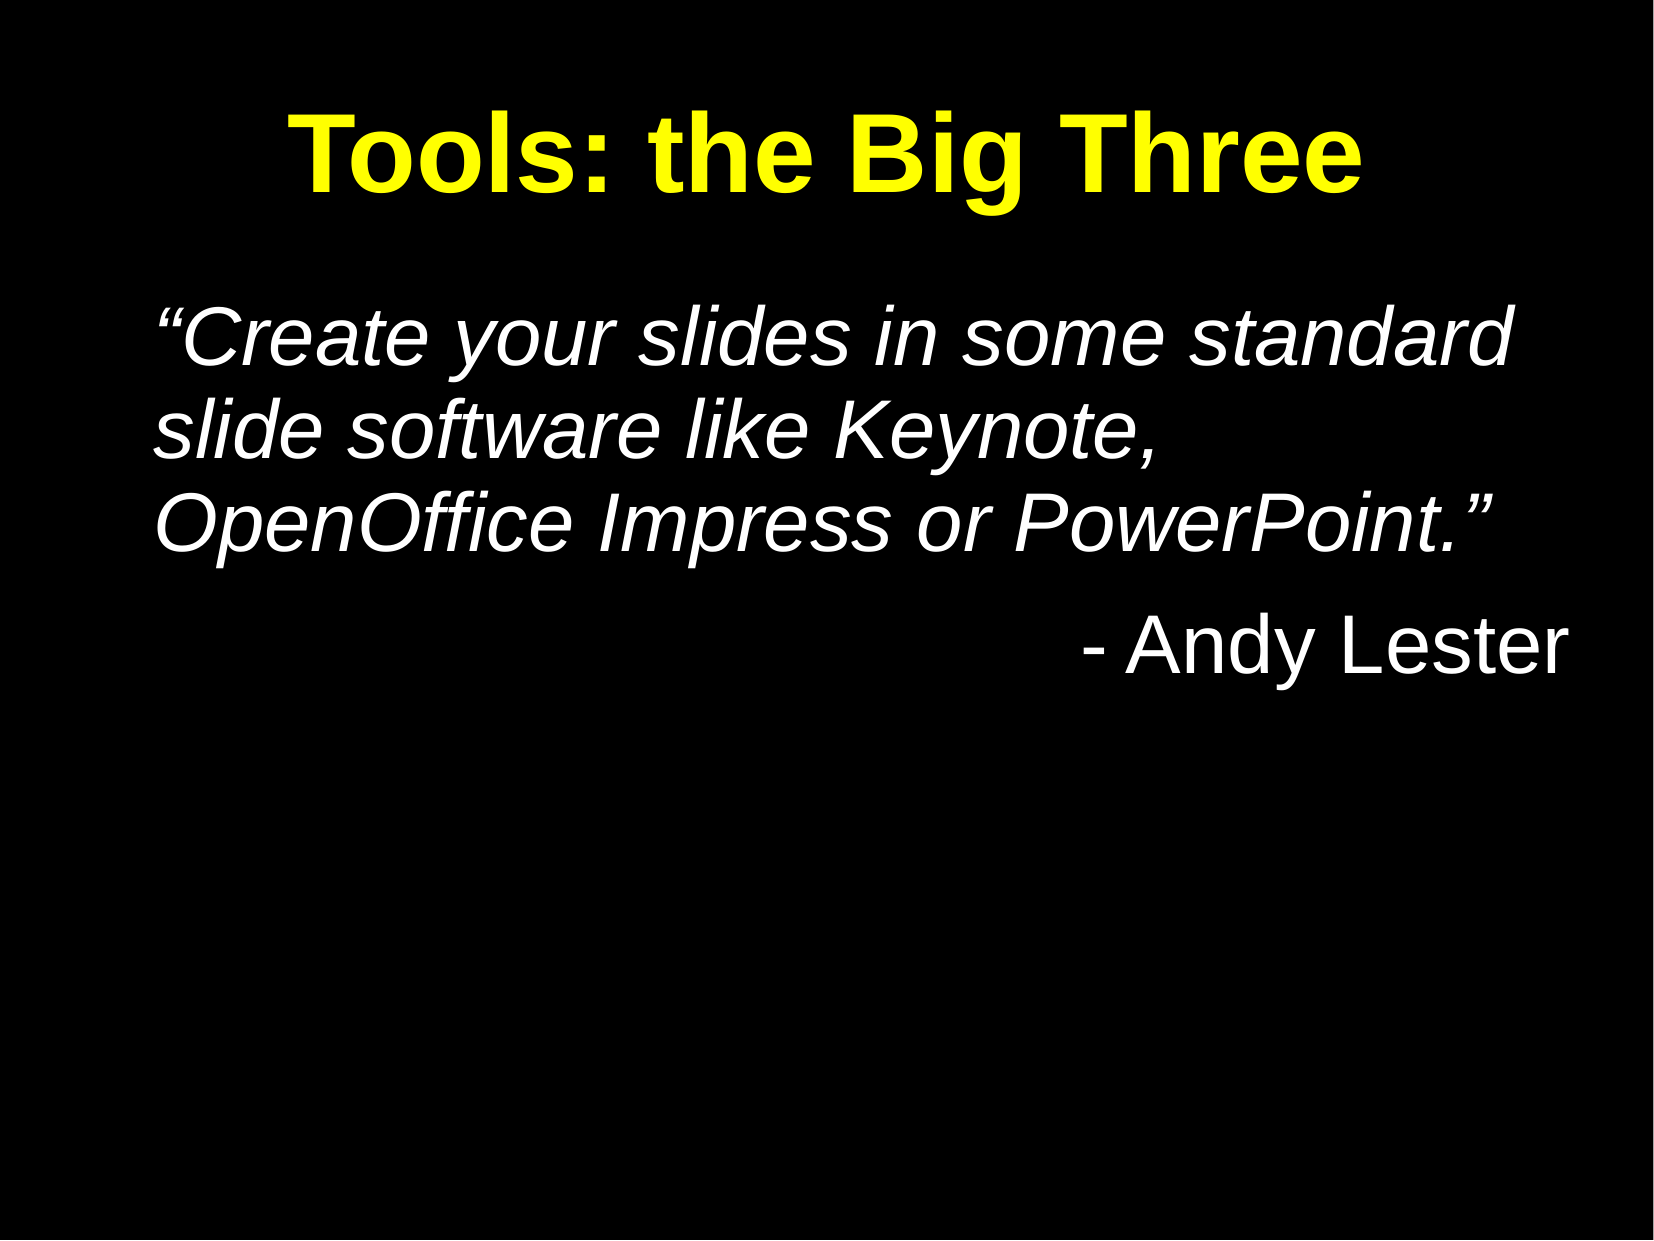

# Tools: the Big Three
“Create your slides in some standard slide software like Keynote, OpenOffice Impress or PowerPoint.”
- Andy Lester